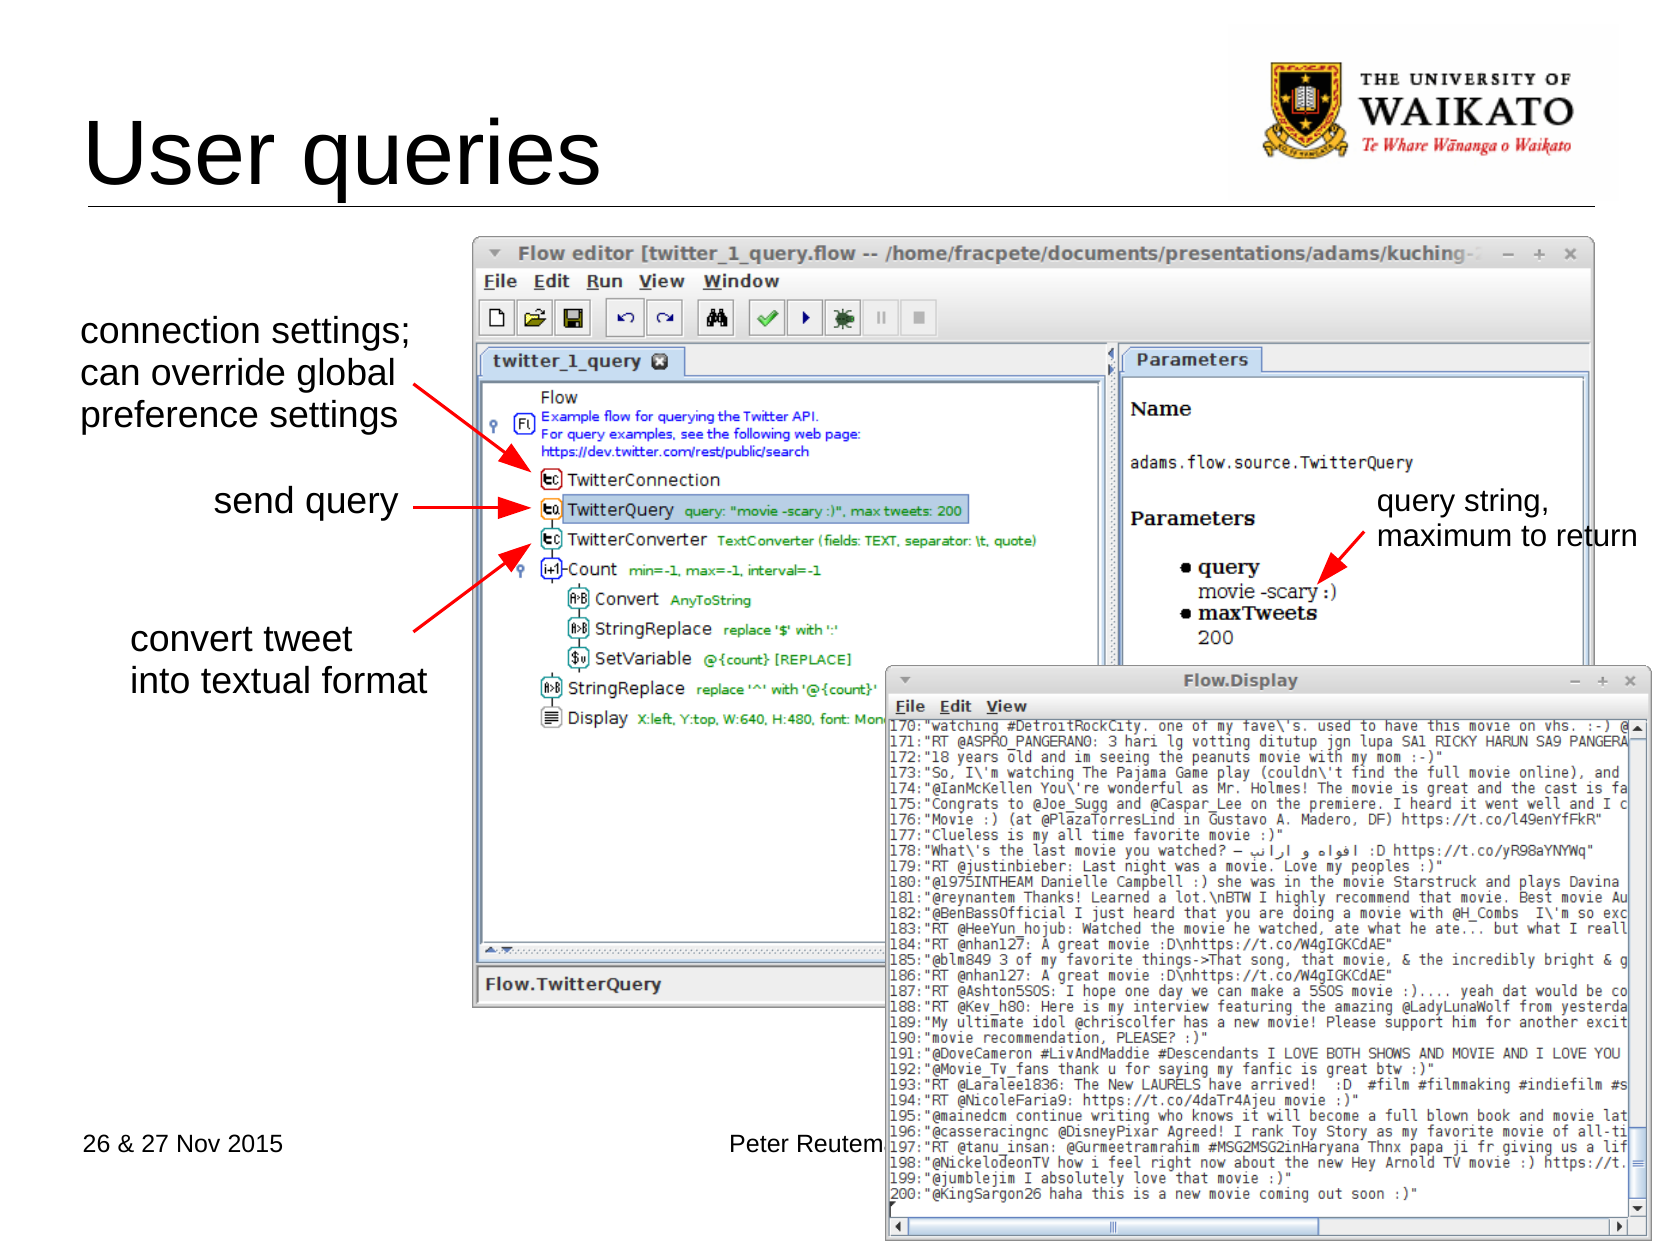

# User queries
connection settings;
can override global
preference settings
send query
query string,
maximum to return
convert tweet
into textual format
26 & 27 Nov 2015
Peter Reutemann
8